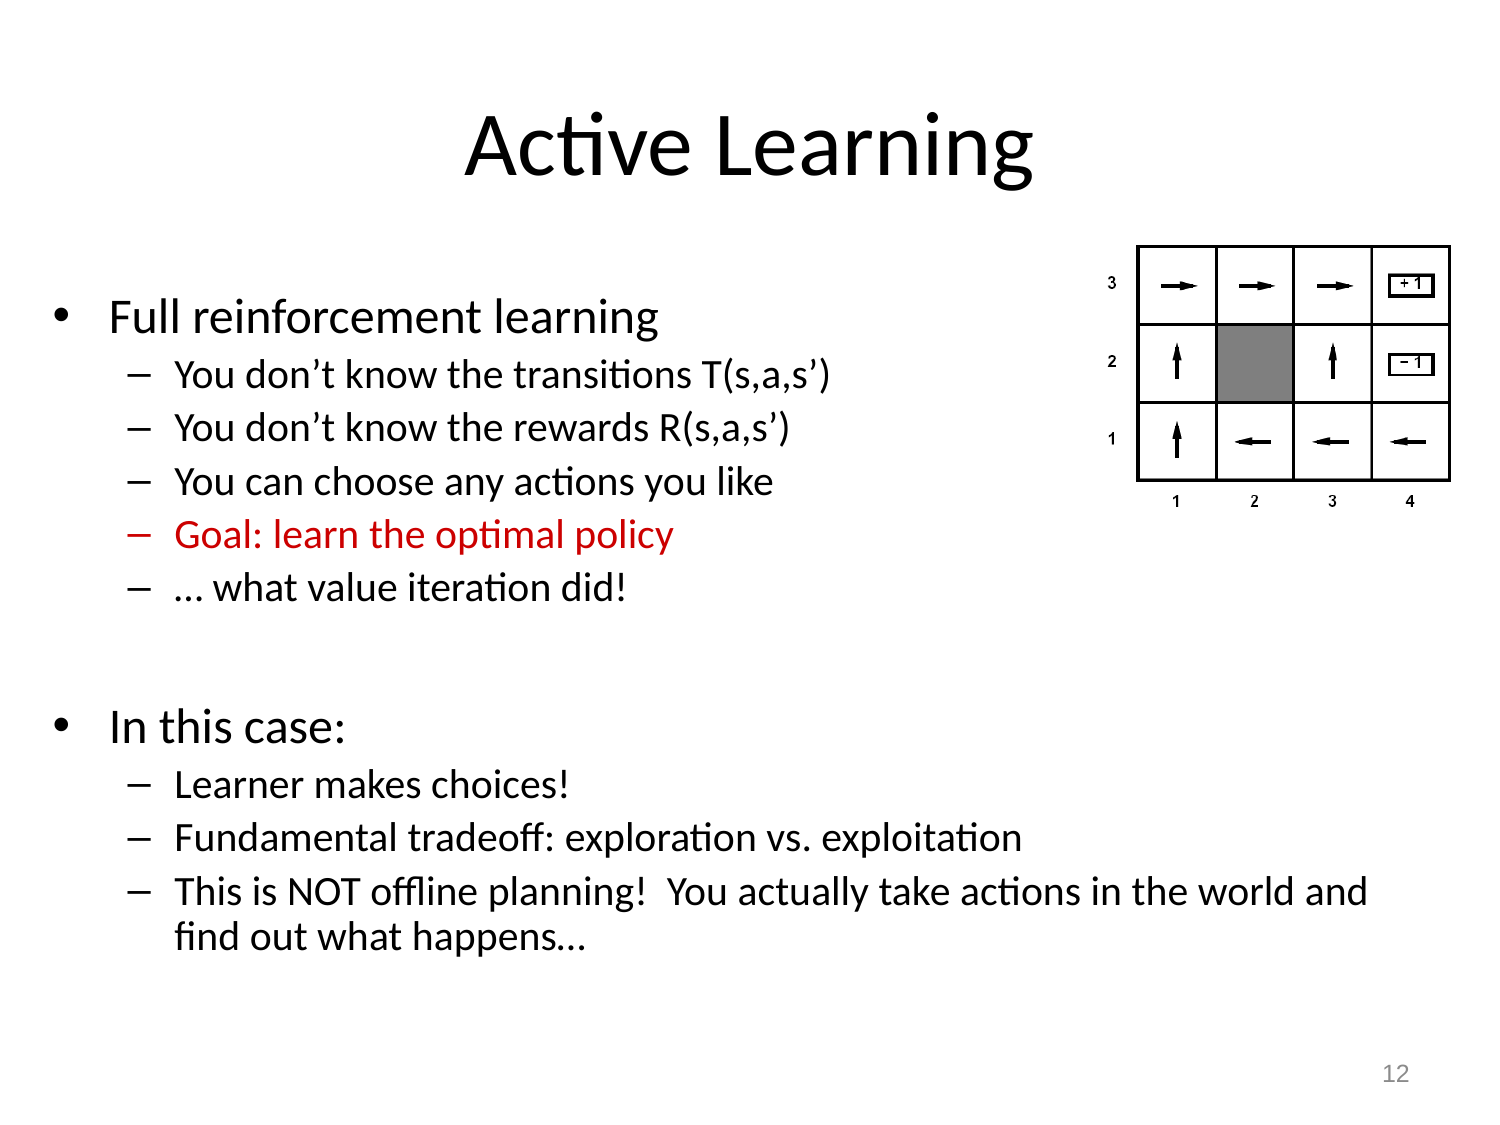

# Active Learning
Full reinforcement learning
You don’t know the transitions T(s,a,s’)
You don’t know the rewards R(s,a,s’)
You can choose any actions you like
Goal: learn the optimal policy
… what value iteration did!
In this case:
Learner makes choices!
Fundamental tradeoff: exploration vs. exploitation
This is NOT offline planning! You actually take actions in the world and find out what happens…